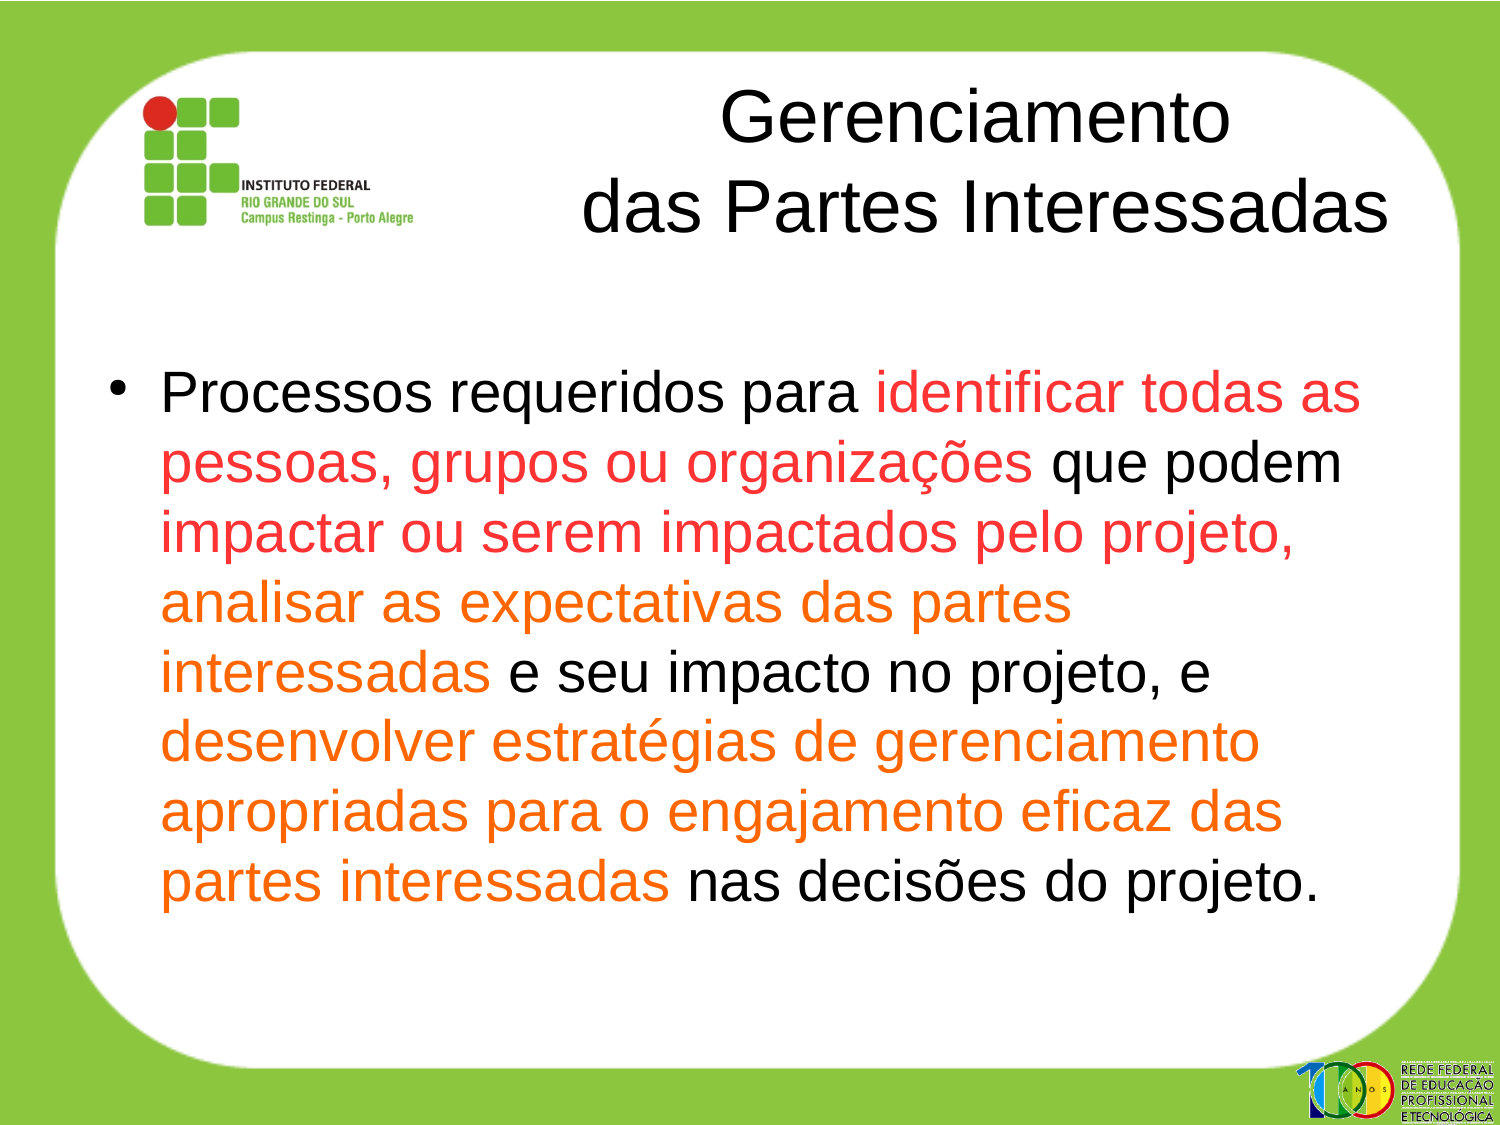

# Gerenciamento das Partes Interessadas
Processos requeridos para identificar todas as pessoas, grupos ou organizações que podem impactar ou serem impactados pelo projeto, analisar as expectativas das partes interessadas e seu impacto no projeto, e desenvolver estratégias de gerenciamento apropriadas para o engajamento eficaz das partes interessadas nas decisões do projeto.